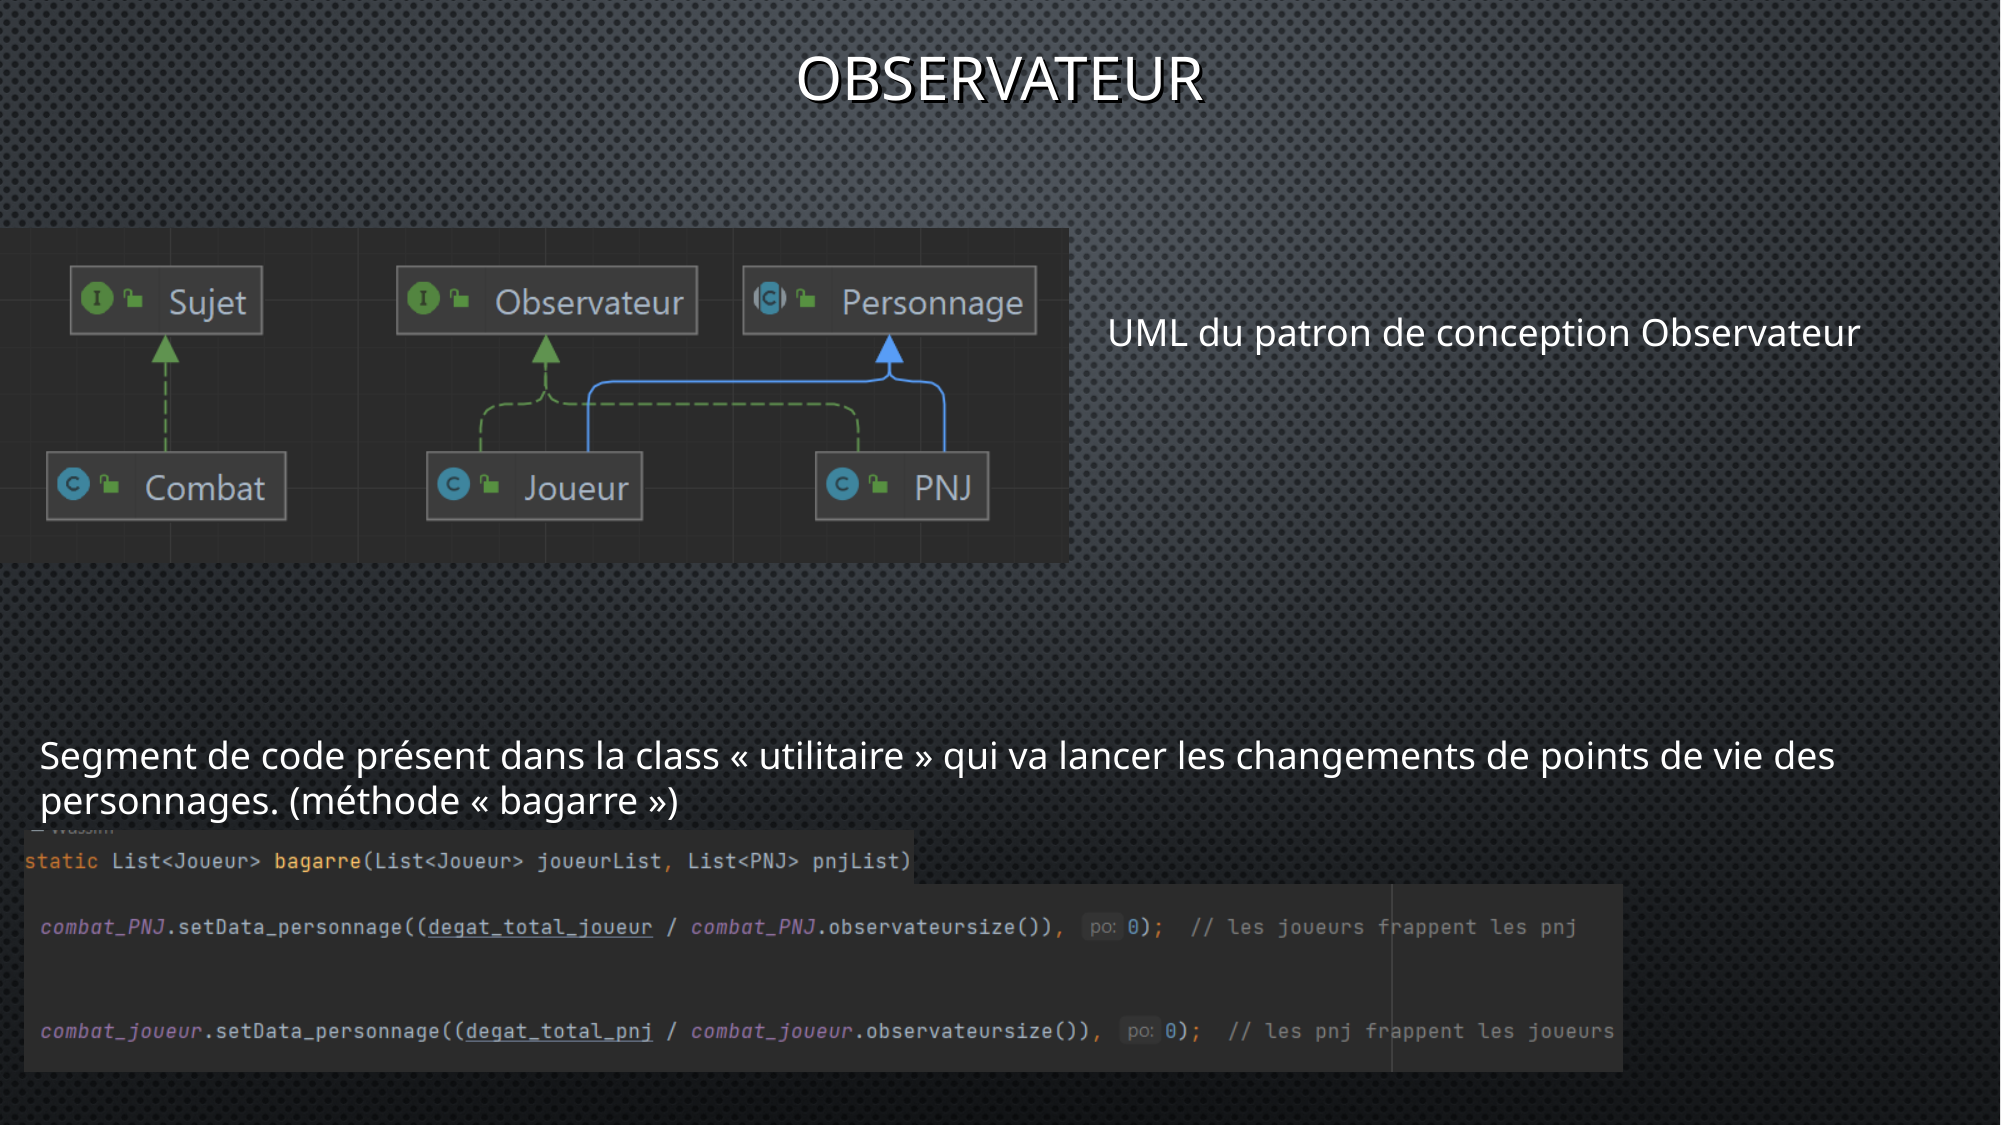

# Observateur
UML du patron de conception Observateur
Segment de code présent dans la class « utilitaire » qui va lancer les changements de points de vie des personnages. (méthode « bagarre »)